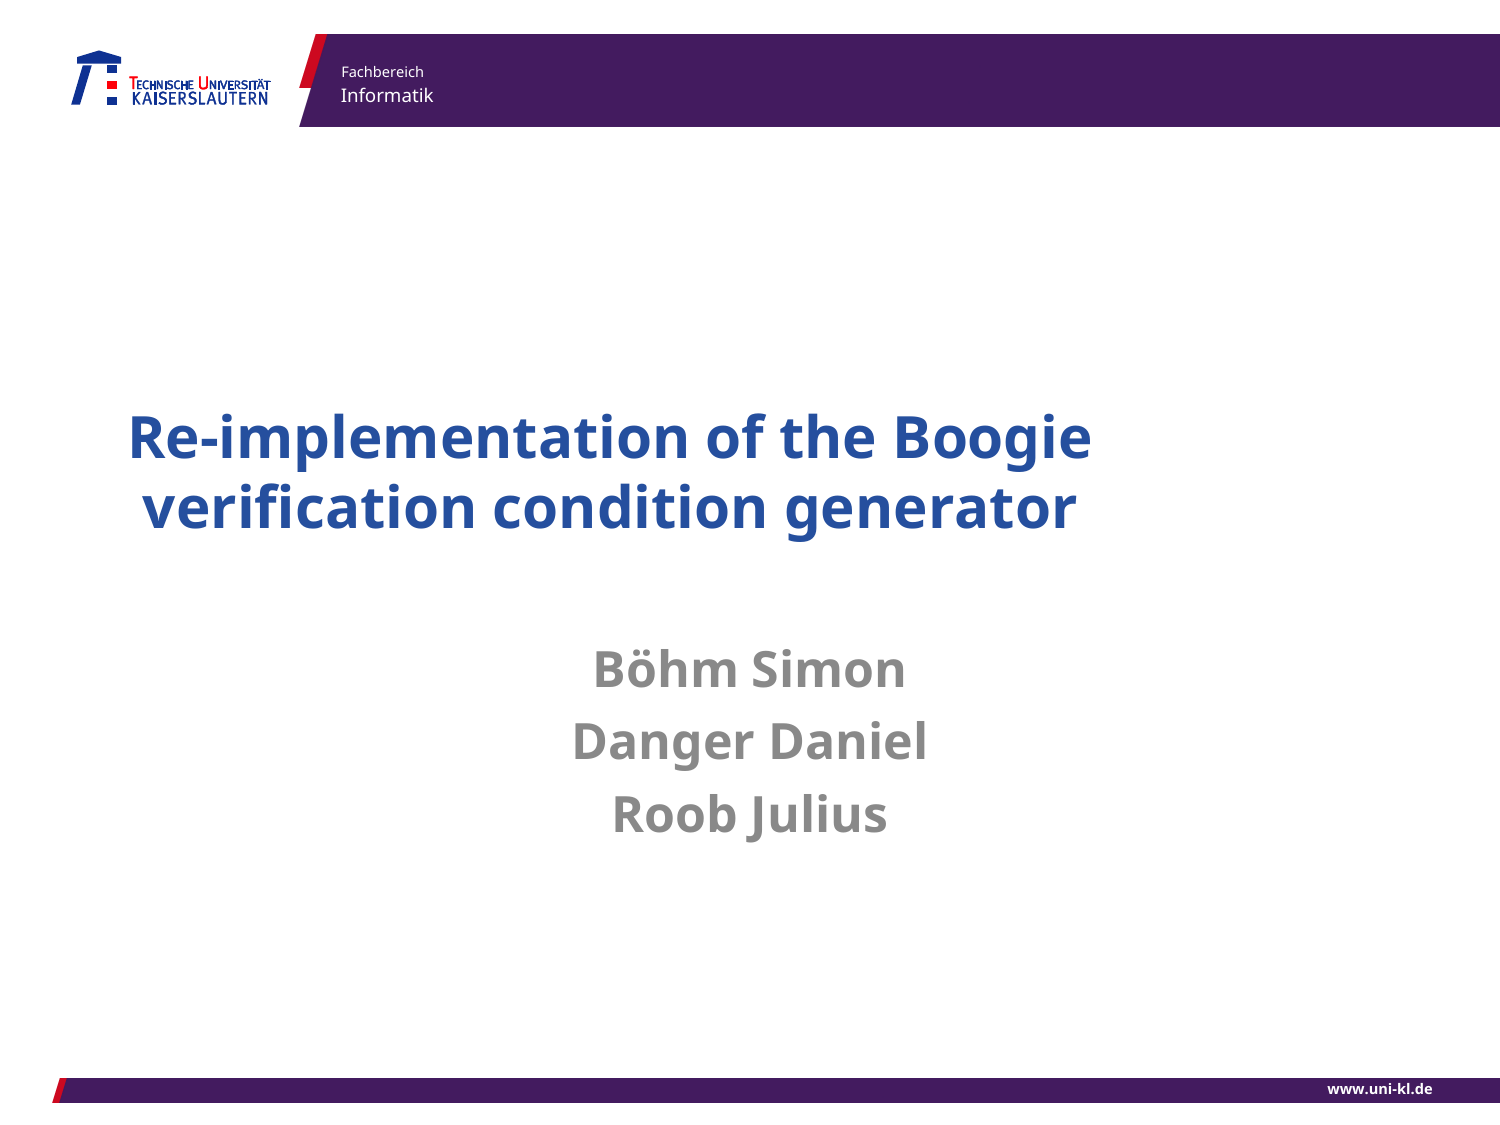

# Re-implementation of the Boogie verification condition generator
Böhm Simon
Danger Daniel
Roob Julius